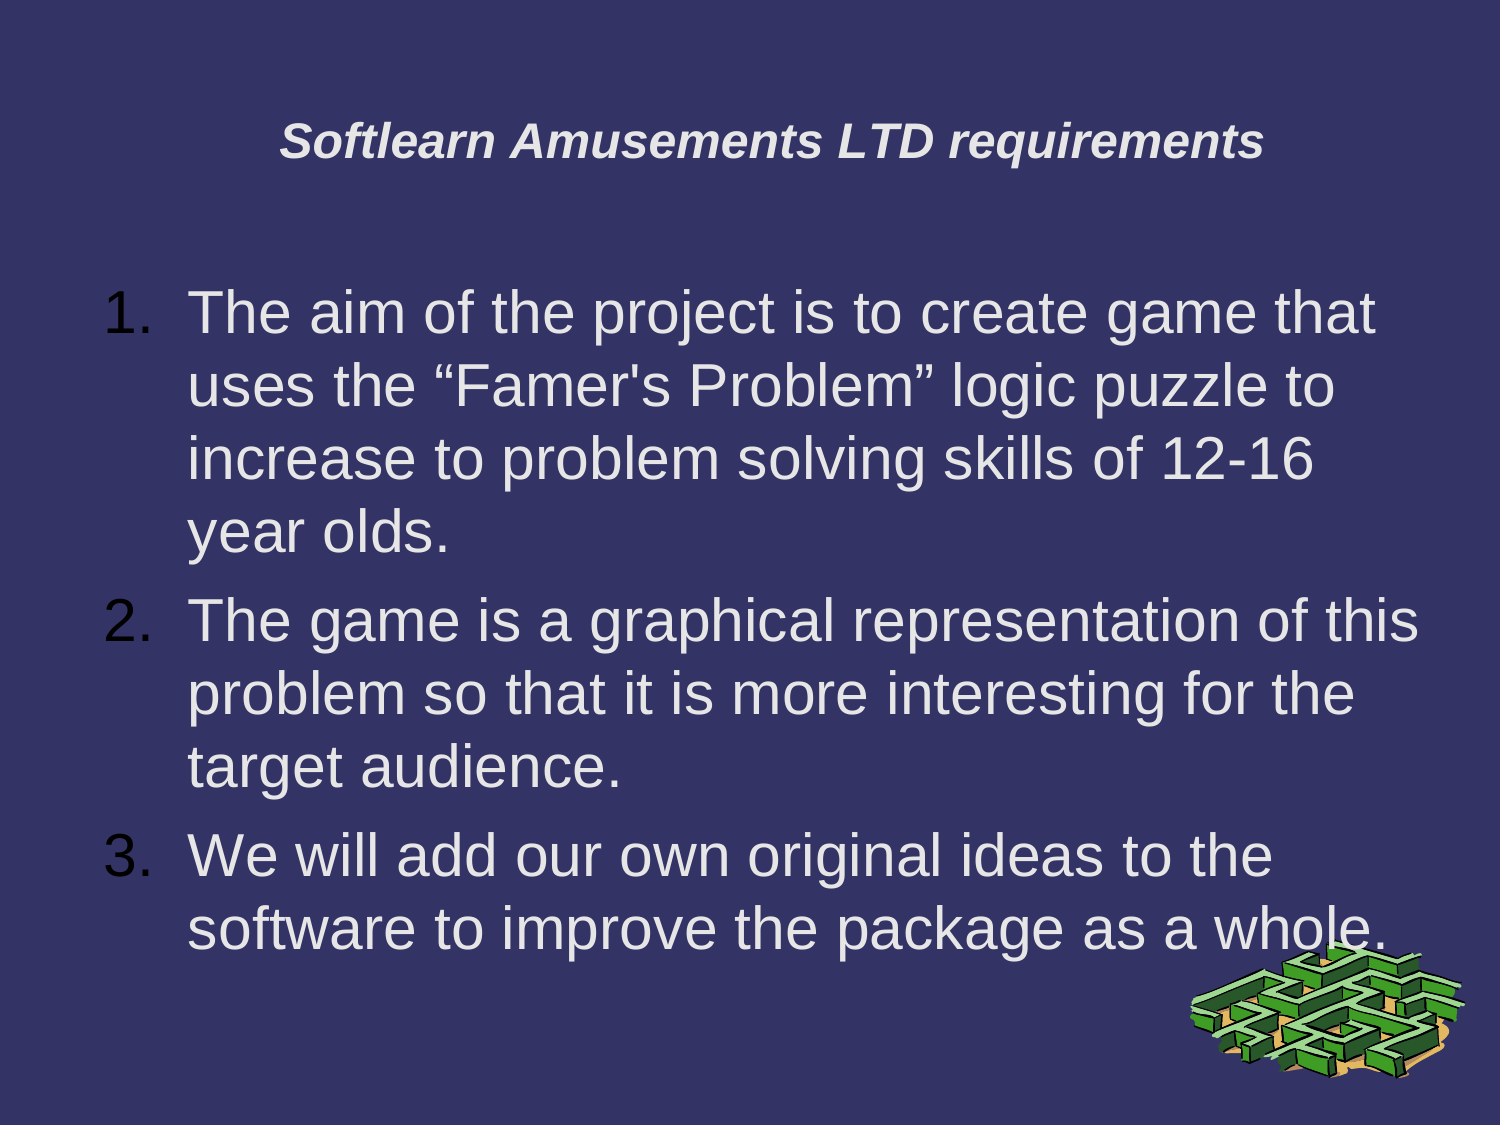

# Softlearn Amusements LTD requirements
The aim of the project is to create game that uses the “Famer's Problem” logic puzzle to increase to problem solving skills of 12-16 year olds.
The game is a graphical representation of this problem so that it is more interesting for the target audience.
We will add our own original ideas to the software to improve the package as a whole.